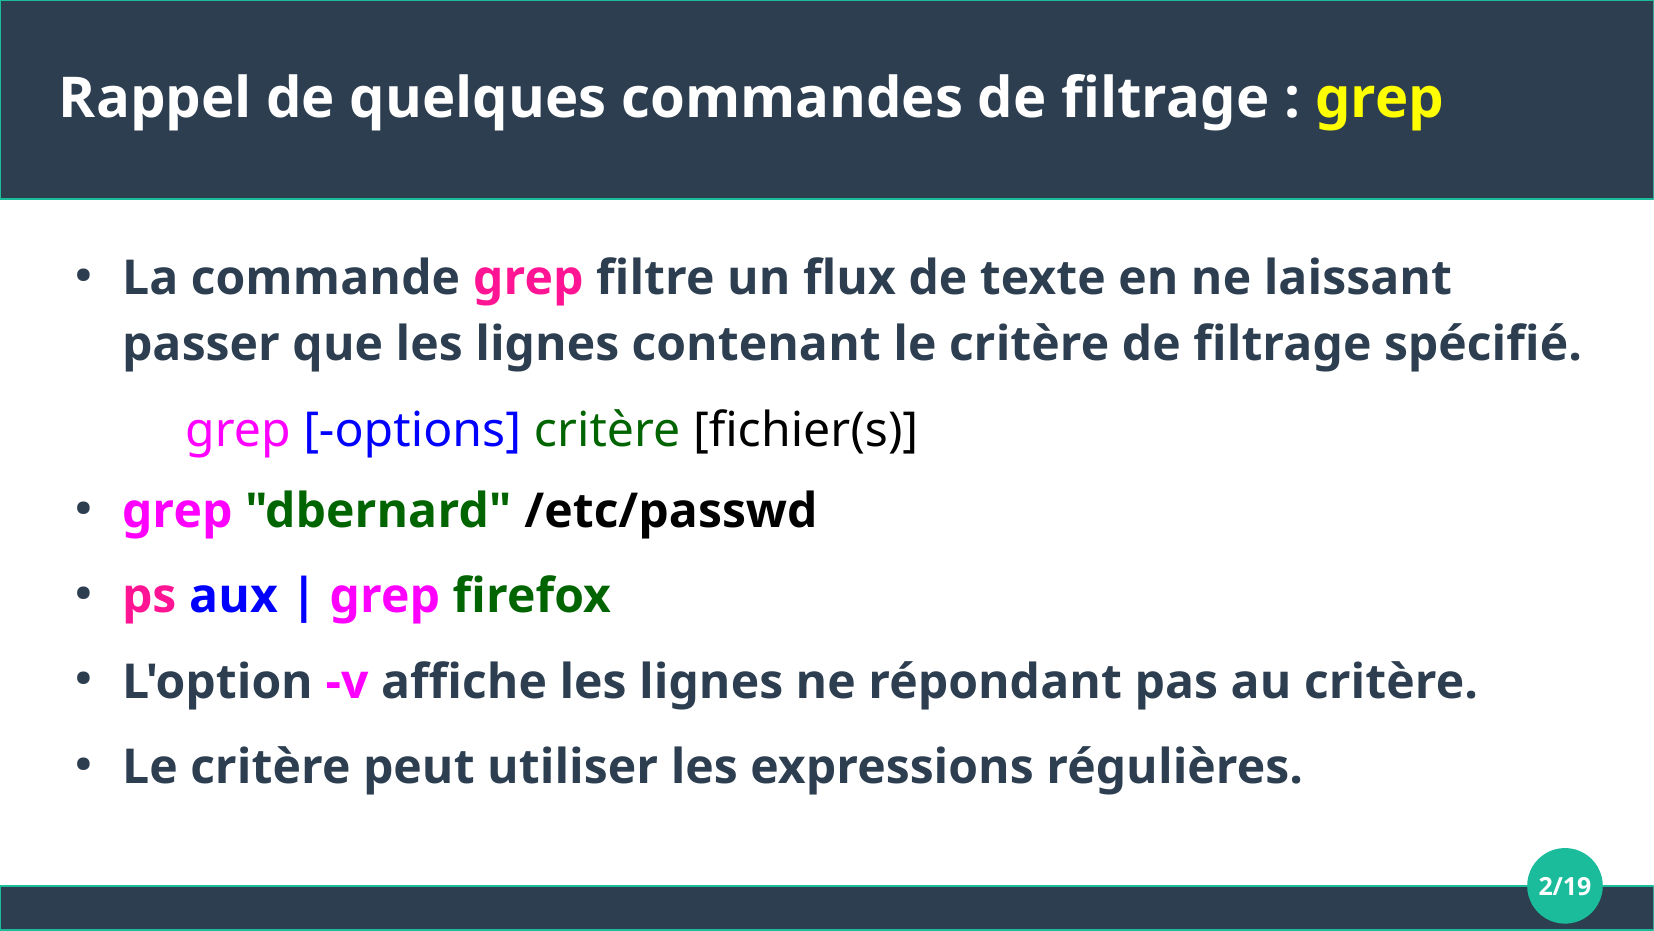

# Rappel de quelques commandes de filtrage : grep
La commande grep filtre un flux de texte en ne laissant passer que les lignes contenant le critère de filtrage spécifié.
grep [-options] critère [fichier(s)]
grep "dbernard" /etc/passwd
ps aux | grep firefox
L'option -v affiche les lignes ne répondant pas au critère.
Le critère peut utiliser les expressions régulières.
2